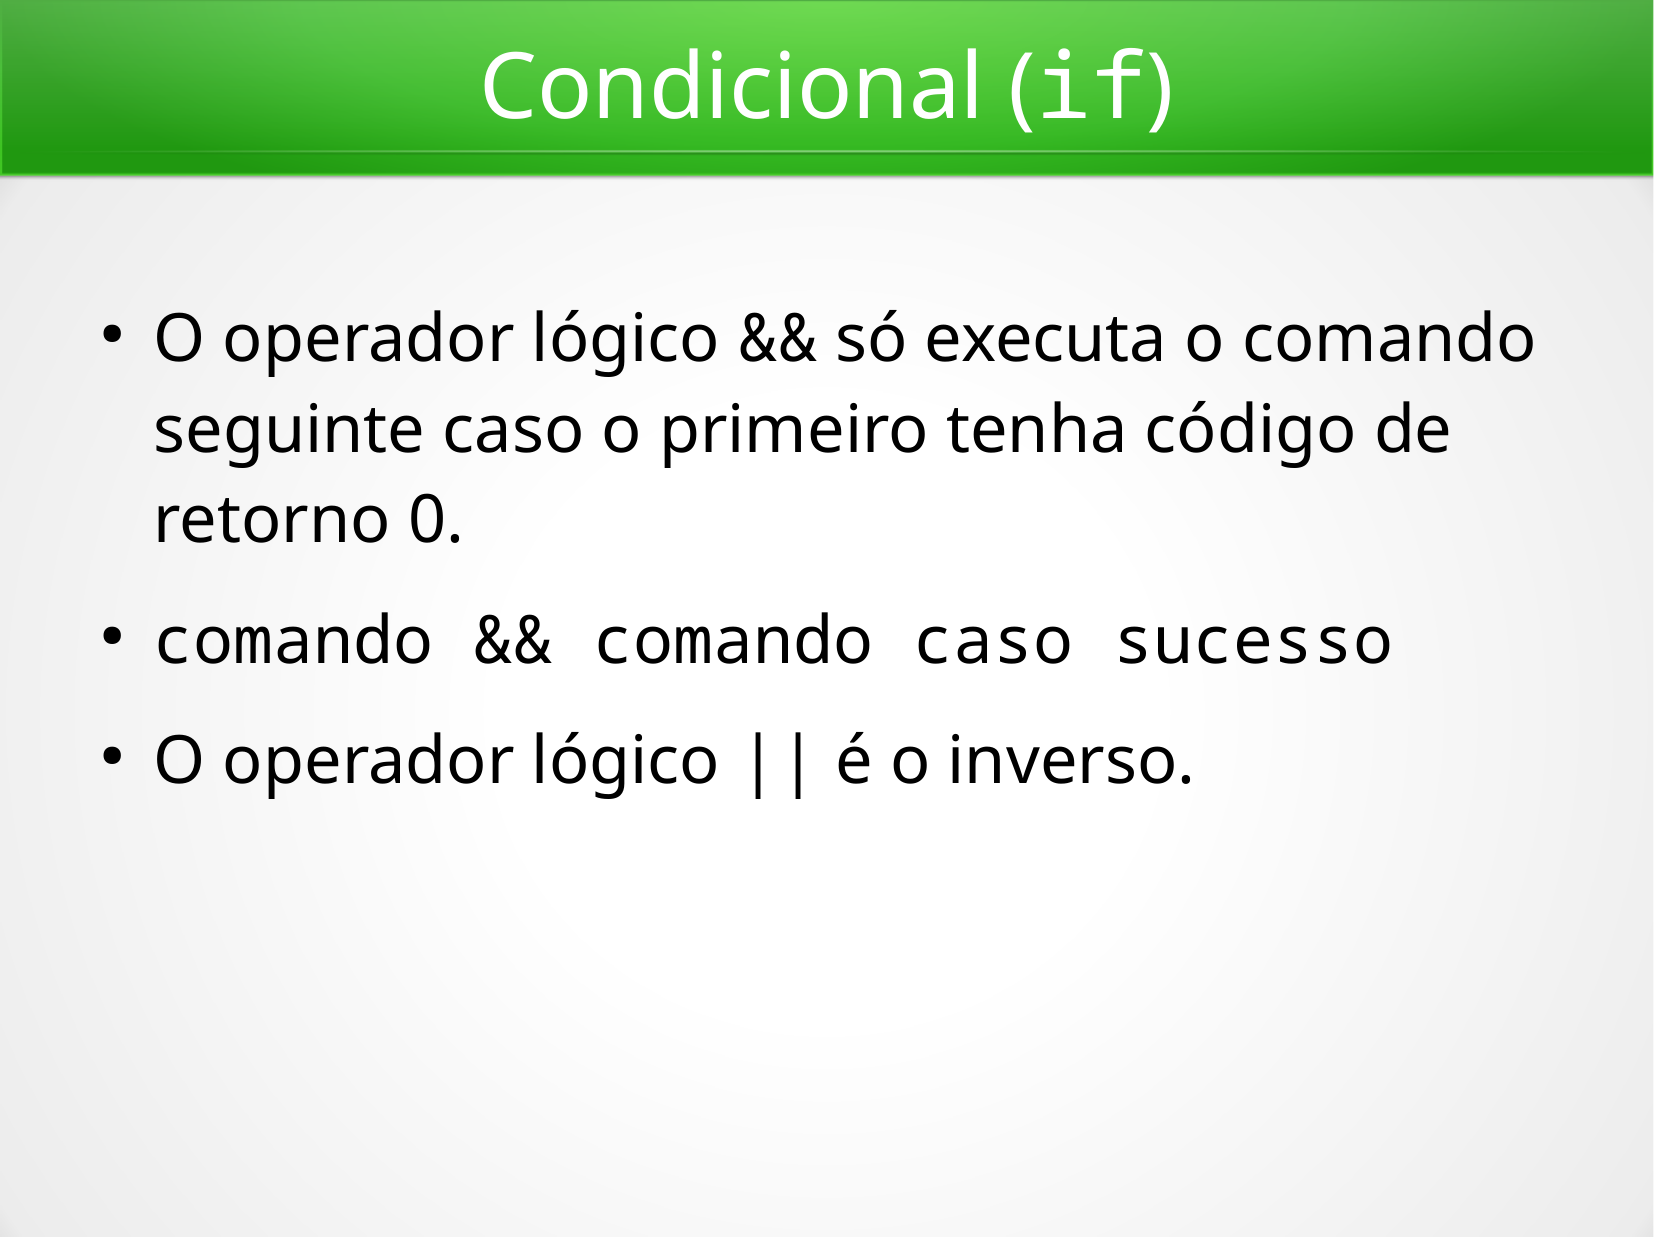

# Condicional (if)
O operador lógico && só executa o comando seguinte caso o primeiro tenha código de retorno 0.
comando && comando caso sucesso
O operador lógico || é o inverso.